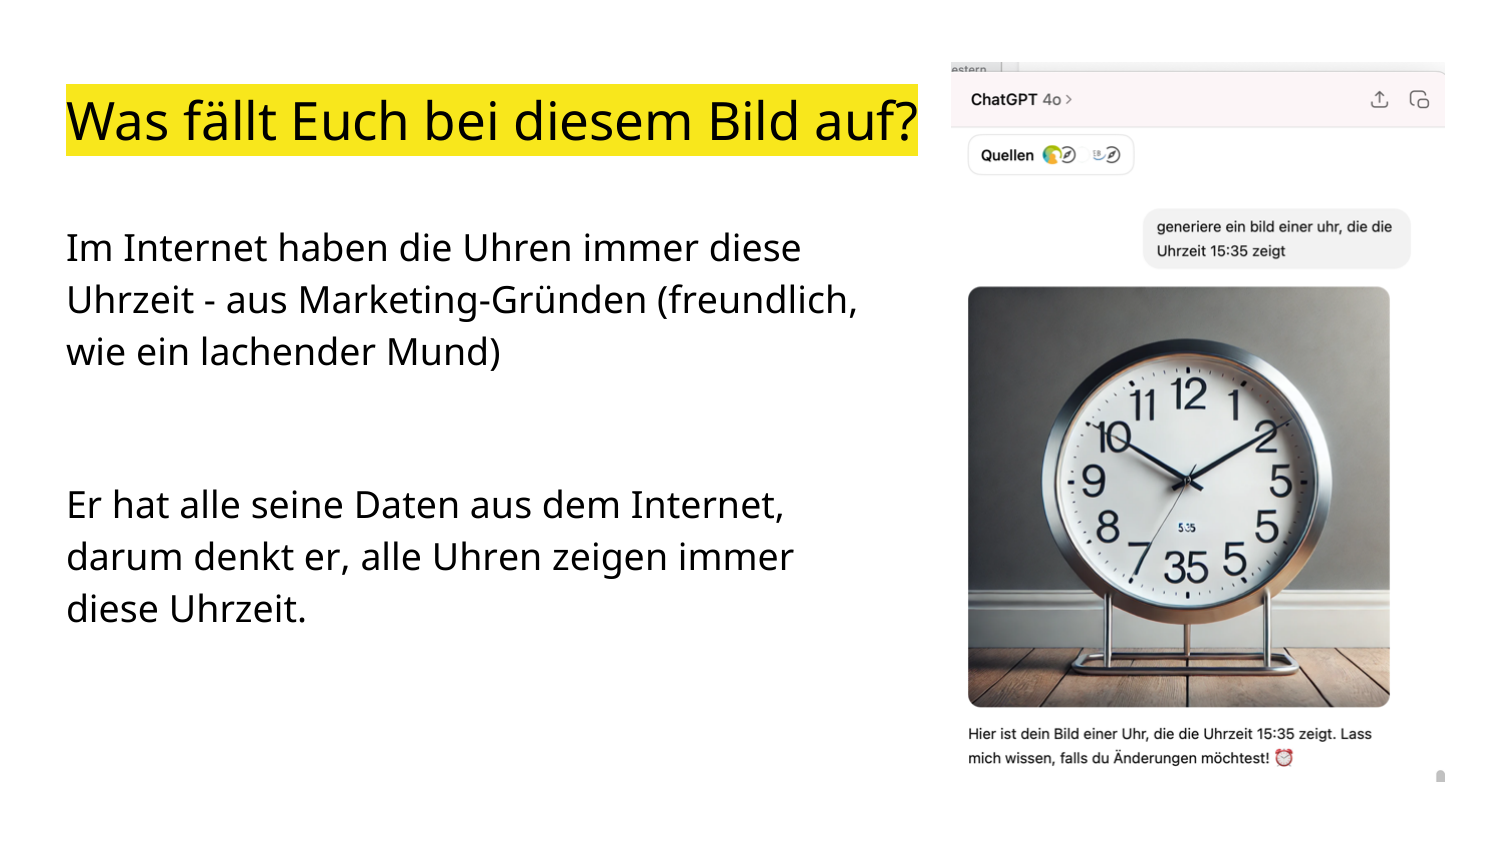

# Was fällt Euch bei diesem Bild auf?
Im Internet haben die Uhren immer diese Uhrzeit - aus Marketing-Gründen (freundlich, wie ein lachender Mund)
Er hat alle seine Daten aus dem Internet, darum denkt er, alle Uhren zeigen immer diese Uhrzeit.